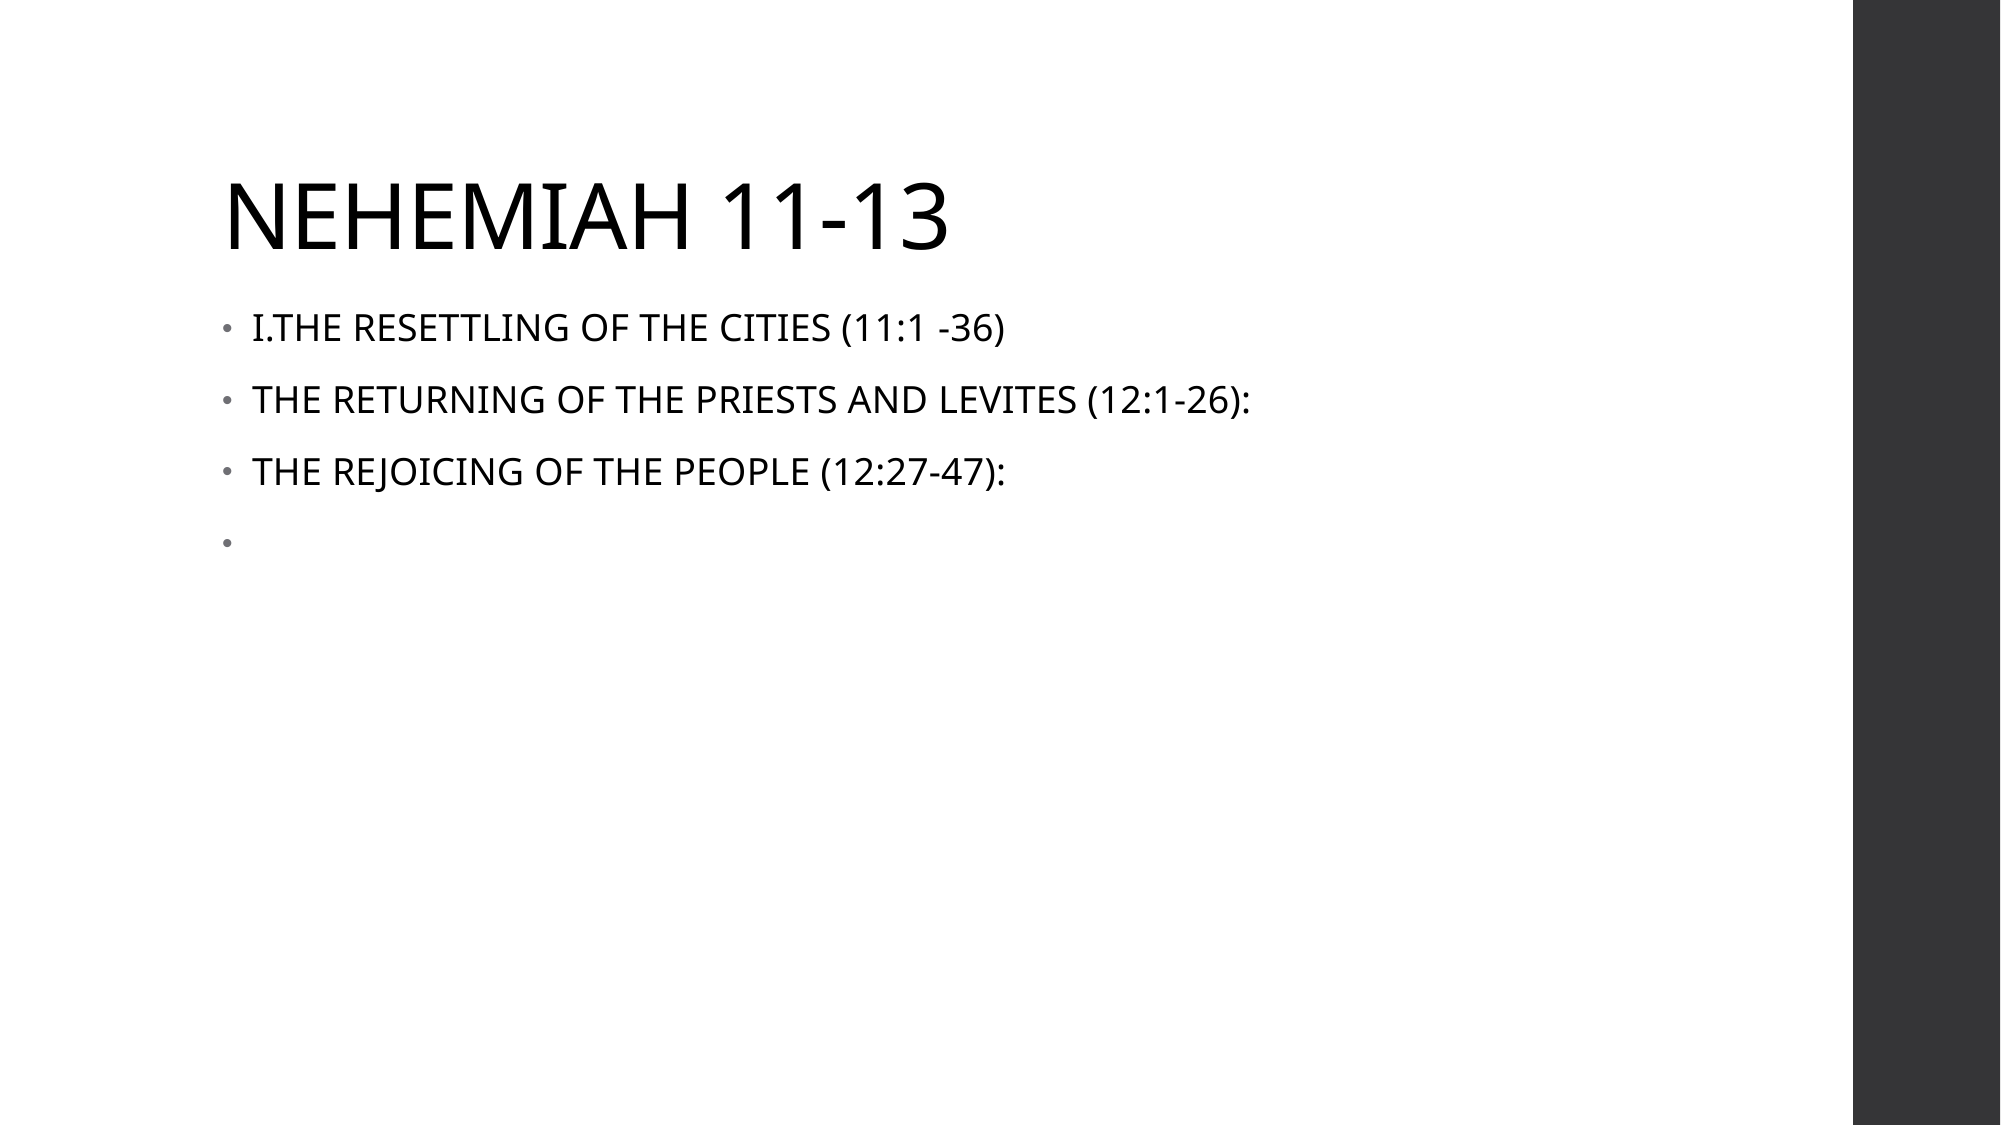

# NEHEMIAH 11-13
I.THE RESETTLING OF THE CITIES (11:1 -36)
THE RETURNING OF THE PRIESTS AND LEVITES (12:1-26):
THE REJOICING OF THE PEOPLE (12:27-47):